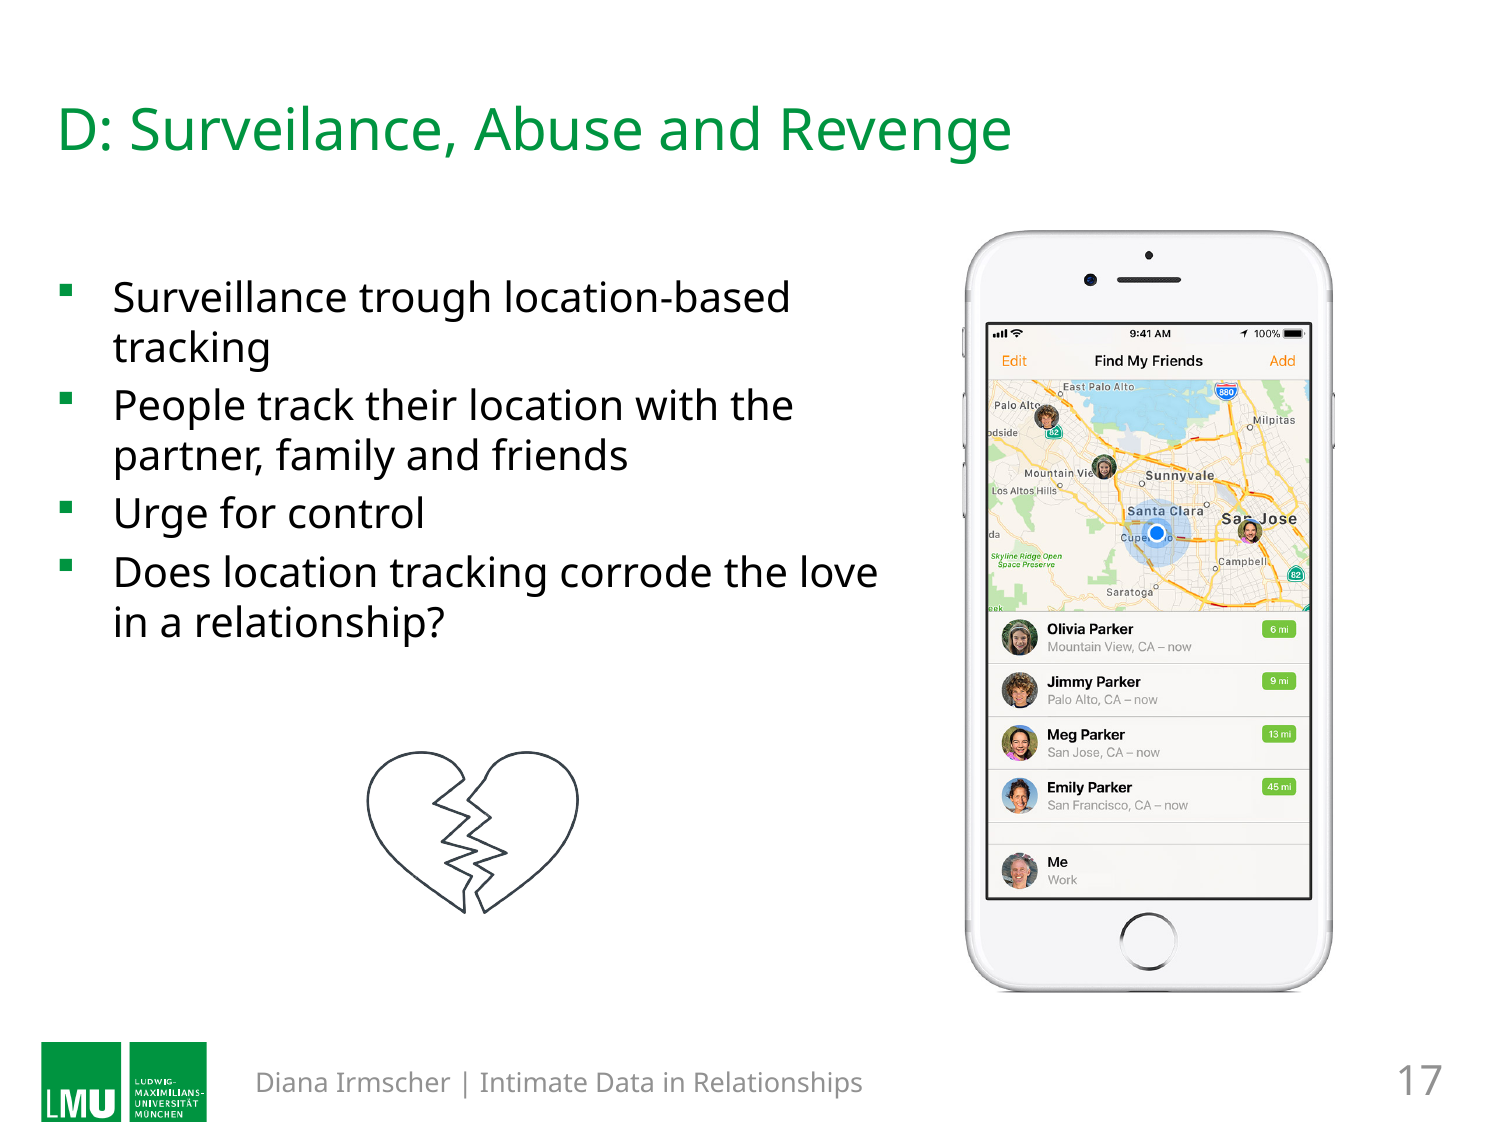

D: Surveilance, Abuse and Revenge
# Surveillance trough location-based tracking
People track their location with the partner, family and friends
Urge for control
Does location tracking corrode the love in a relationship?
Diana Irmscher | Intimate Data in Relationships